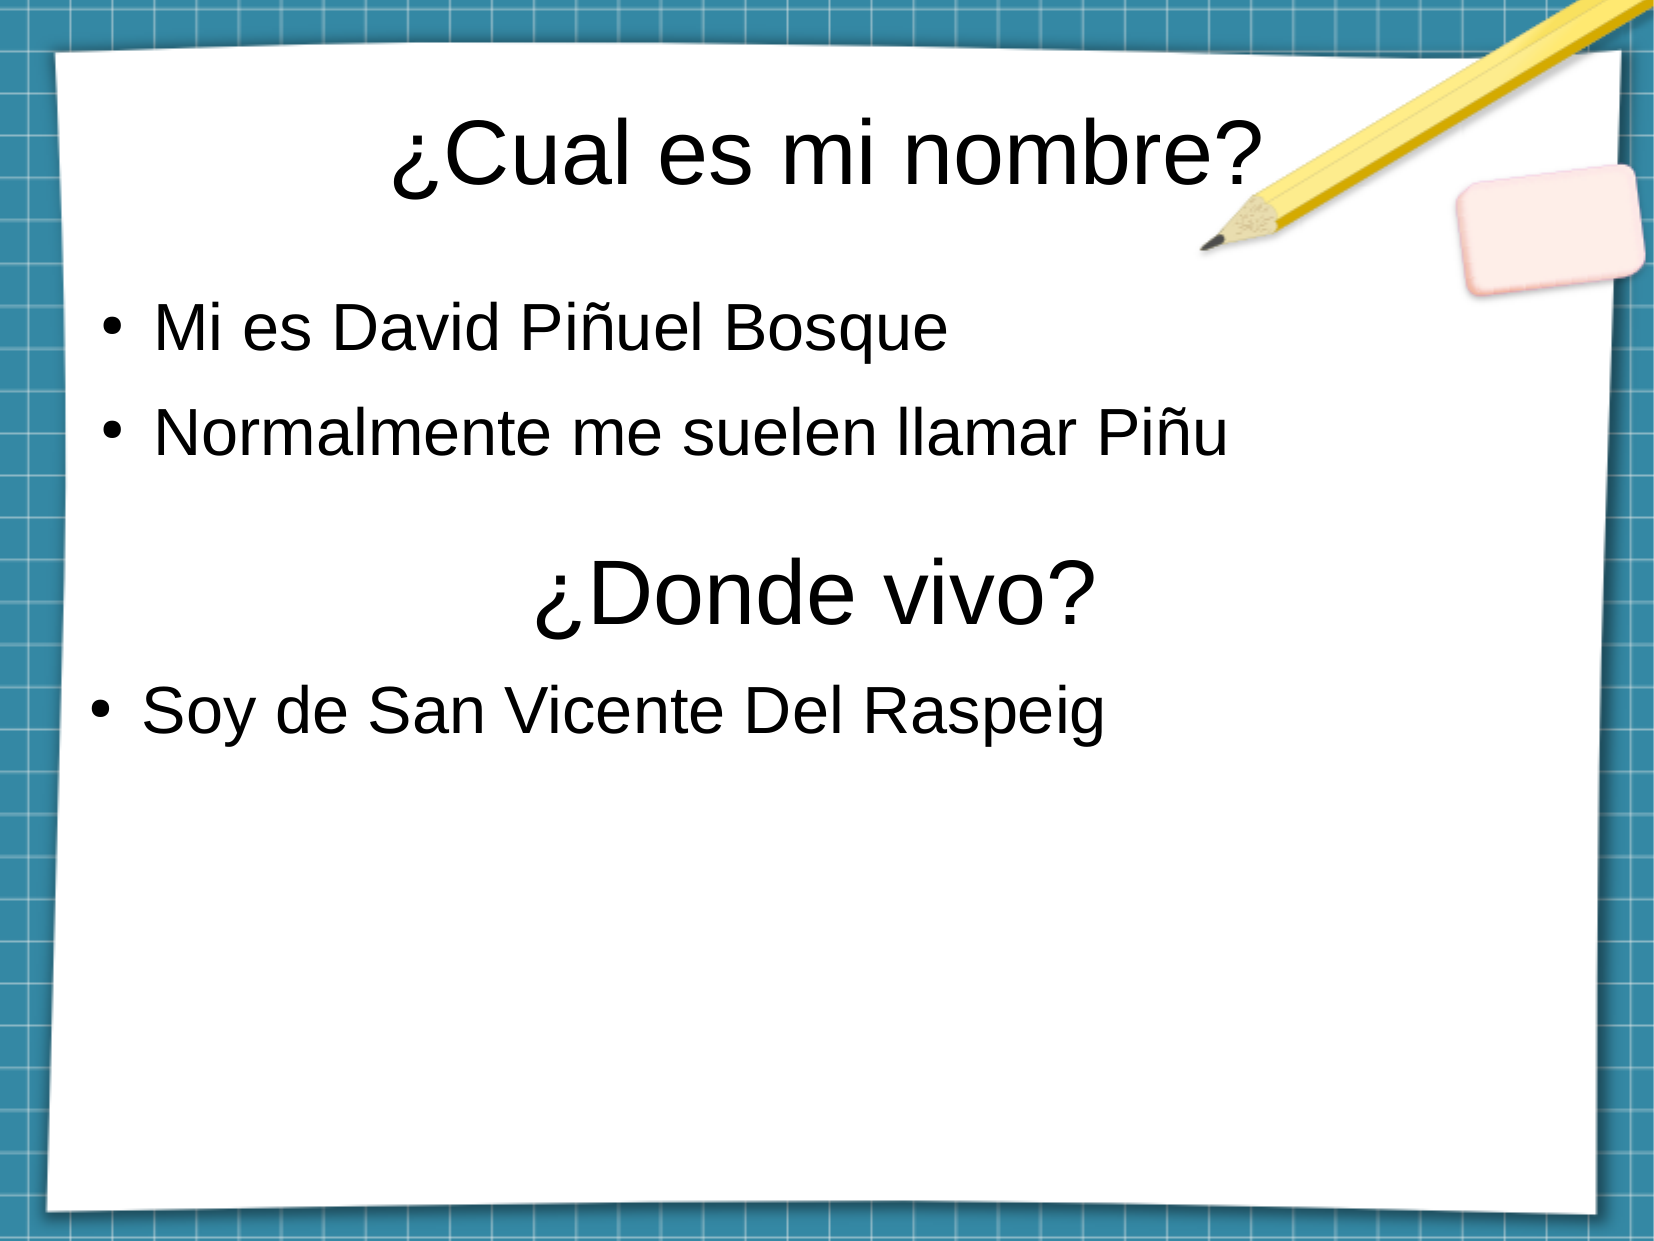

# ¿Cual es mi nombre?
Mi es David Piñuel Bosque
Normalmente me suelen llamar Piñu
¿Donde vivo?
Soy de San Vicente Del Raspeig